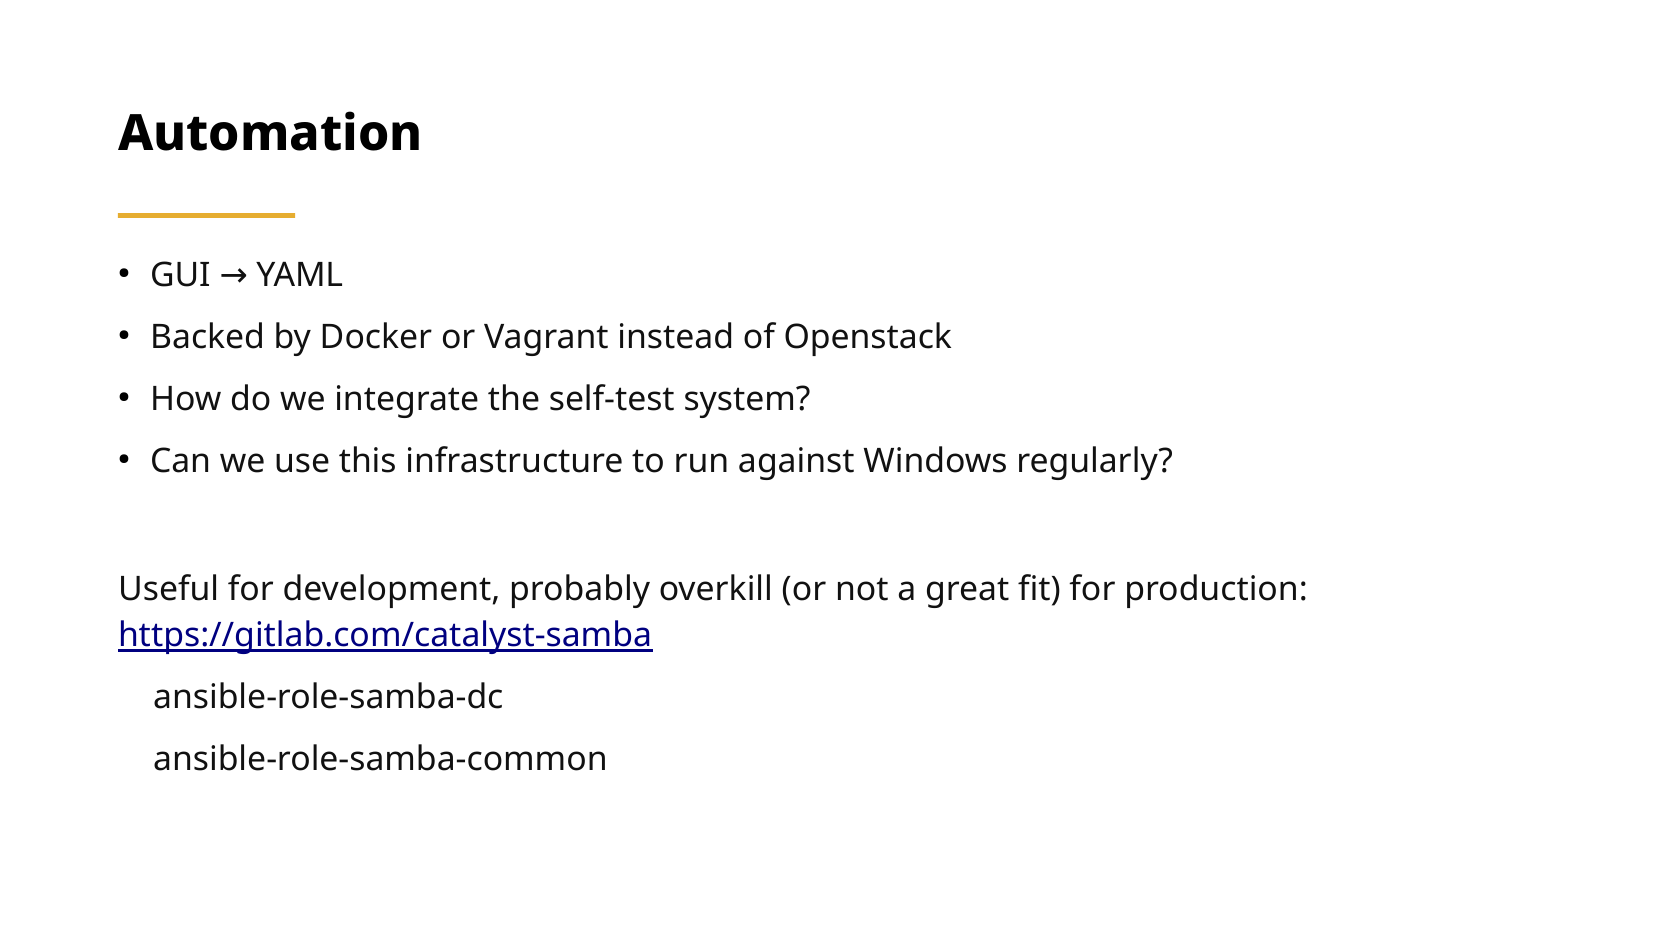

# Automation
GUI → YAML
Backed by Docker or Vagrant instead of Openstack
How do we integrate the self-test system?
Can we use this infrastructure to run against Windows regularly?
Useful for development, probably overkill (or not a great fit) for production:
https://gitlab.com/catalyst-samba
 ansible-role-samba-dc
 ansible-role-samba-common